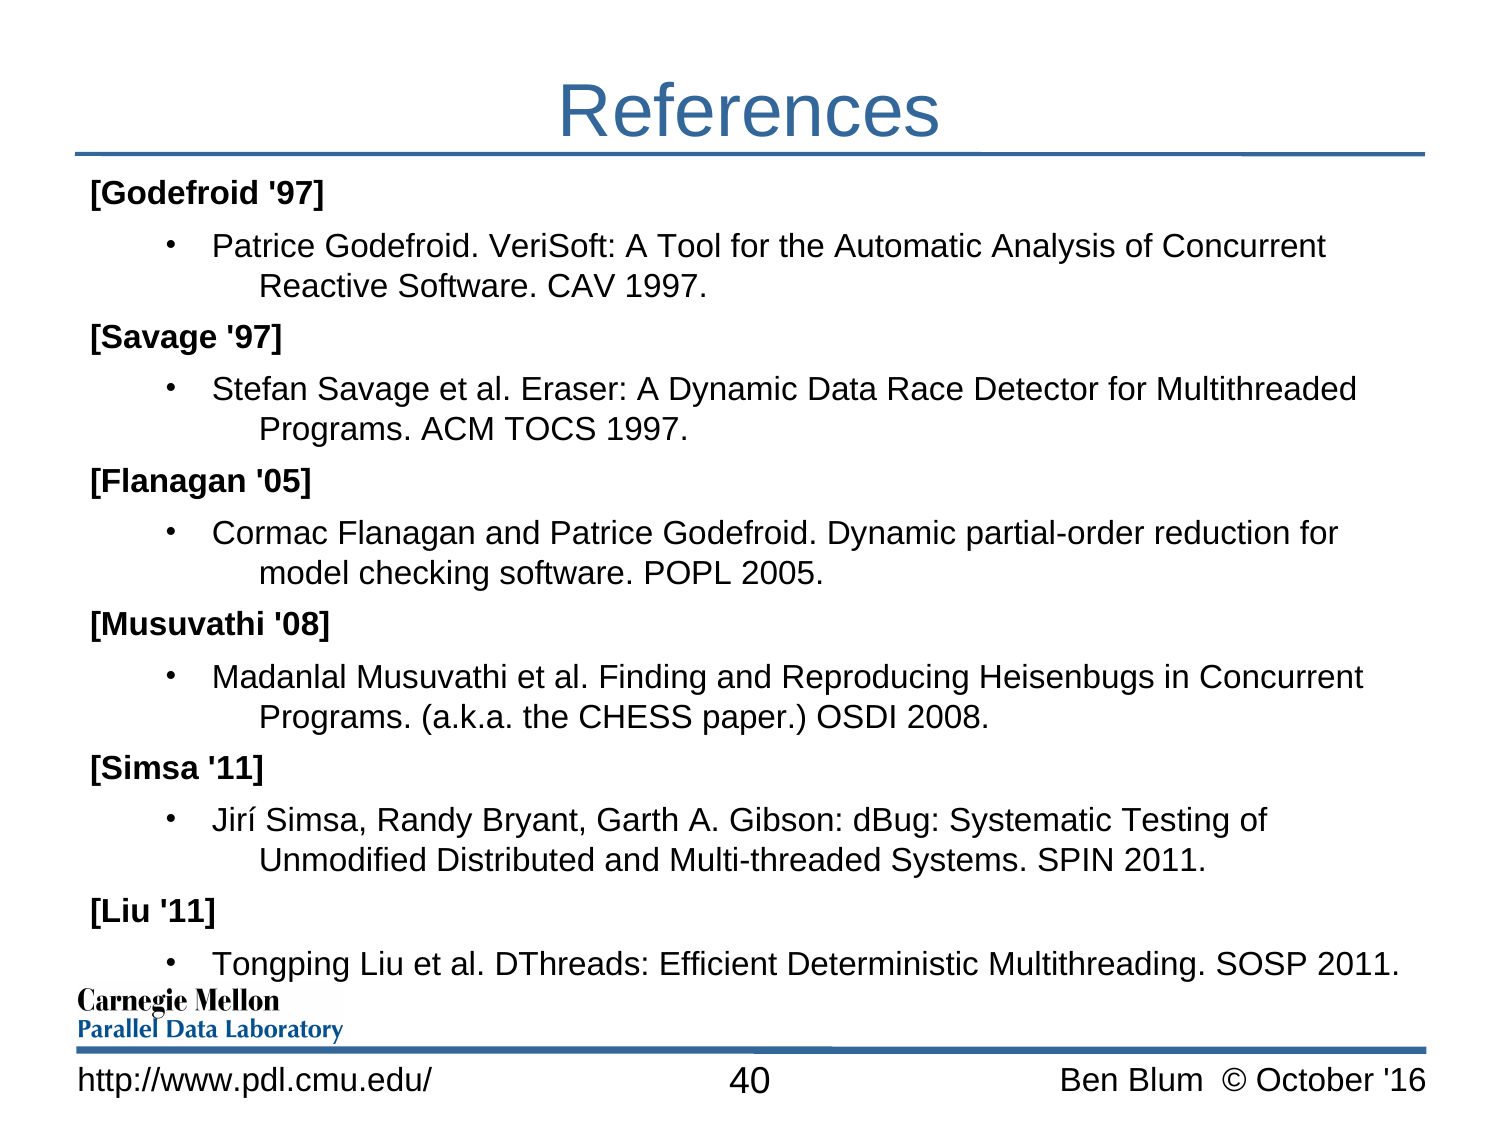

# References
[Godefroid '97]
Patrice Godefroid. VeriSoft: A Tool for the Automatic Analysis of Concurrent Reactive Software. CAV 1997.
[Savage '97]
Stefan Savage et al. Eraser: A Dynamic Data Race Detector for Multithreaded Programs. ACM TOCS 1997.
[Flanagan '05]
Cormac Flanagan and Patrice Godefroid. Dynamic partial-order reduction for model checking software. POPL 2005.
[Musuvathi '08]
Madanlal Musuvathi et al. Finding and Reproducing Heisenbugs in Concurrent Programs. (a.k.a. the CHESS paper.) OSDI 2008.
[Simsa '11]
Jirí Simsa, Randy Bryant, Garth A. Gibson: dBug: Systematic Testing of Unmodified Distributed and Multi-threaded Systems. SPIN 2011.
[Liu '11]
Tongping Liu et al. DThreads: Efficient Deterministic Multithreading. SOSP 2011.
40